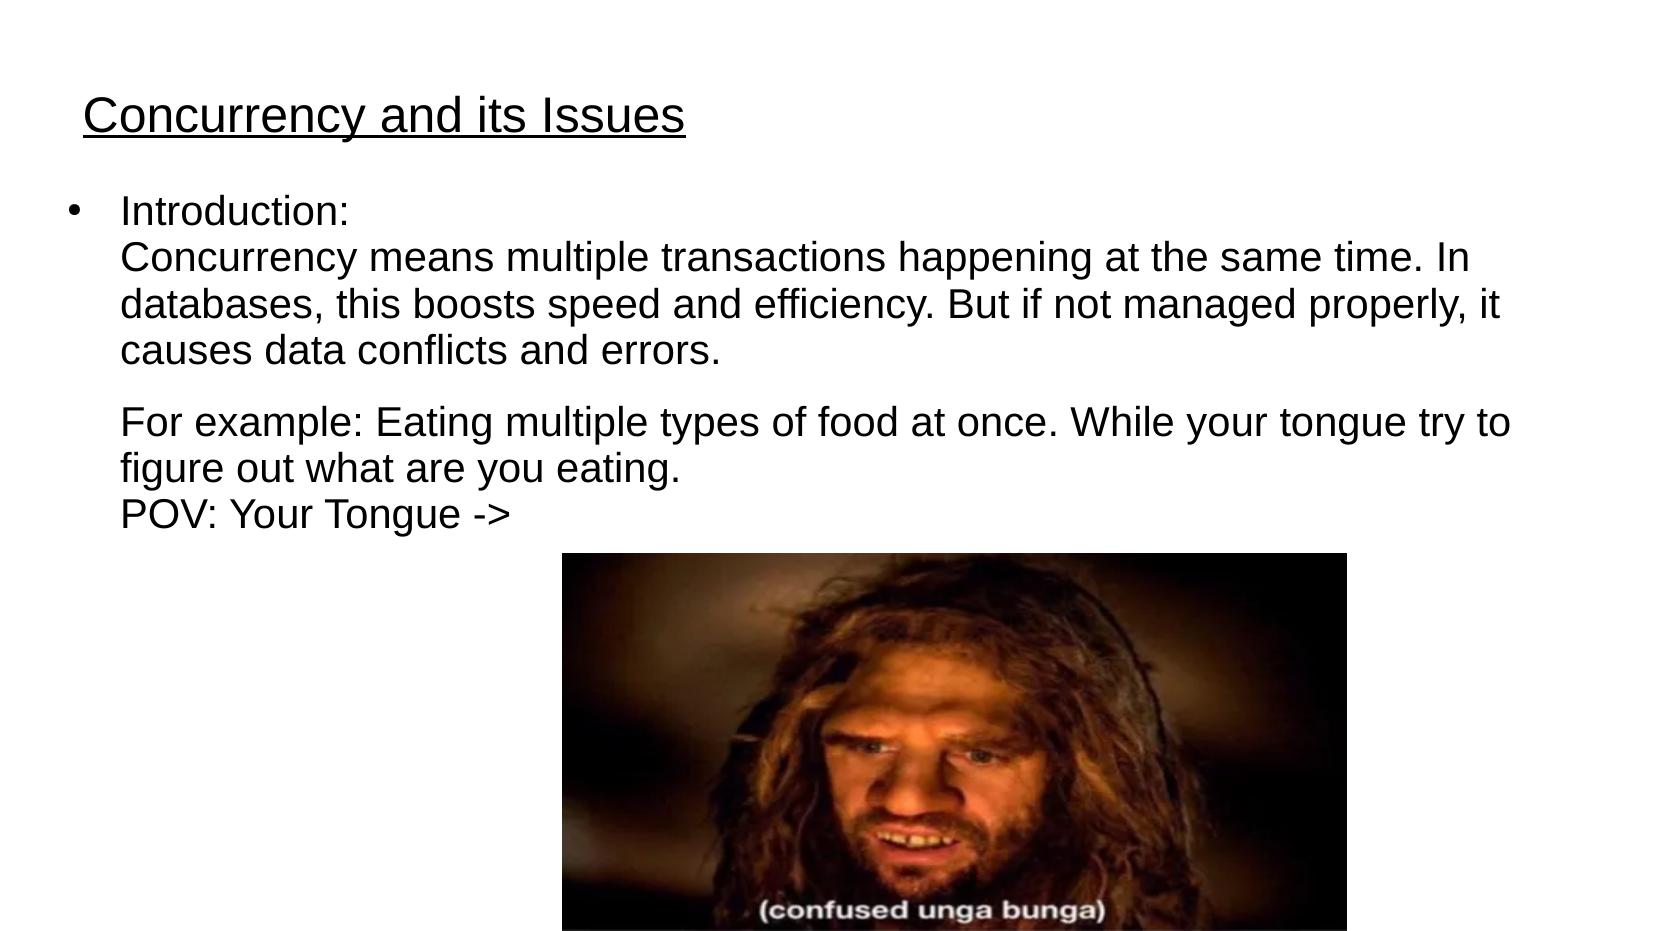

# Concurrency and its Issues
Introduction:
Concurrency means multiple transactions happening at the same time. In databases, this boosts speed and efficiency. But if not managed properly, it causes data conflicts and errors.
For example: Eating multiple types of food at once. While your tongue try to figure out what are you eating.
POV: Your Tongue ->